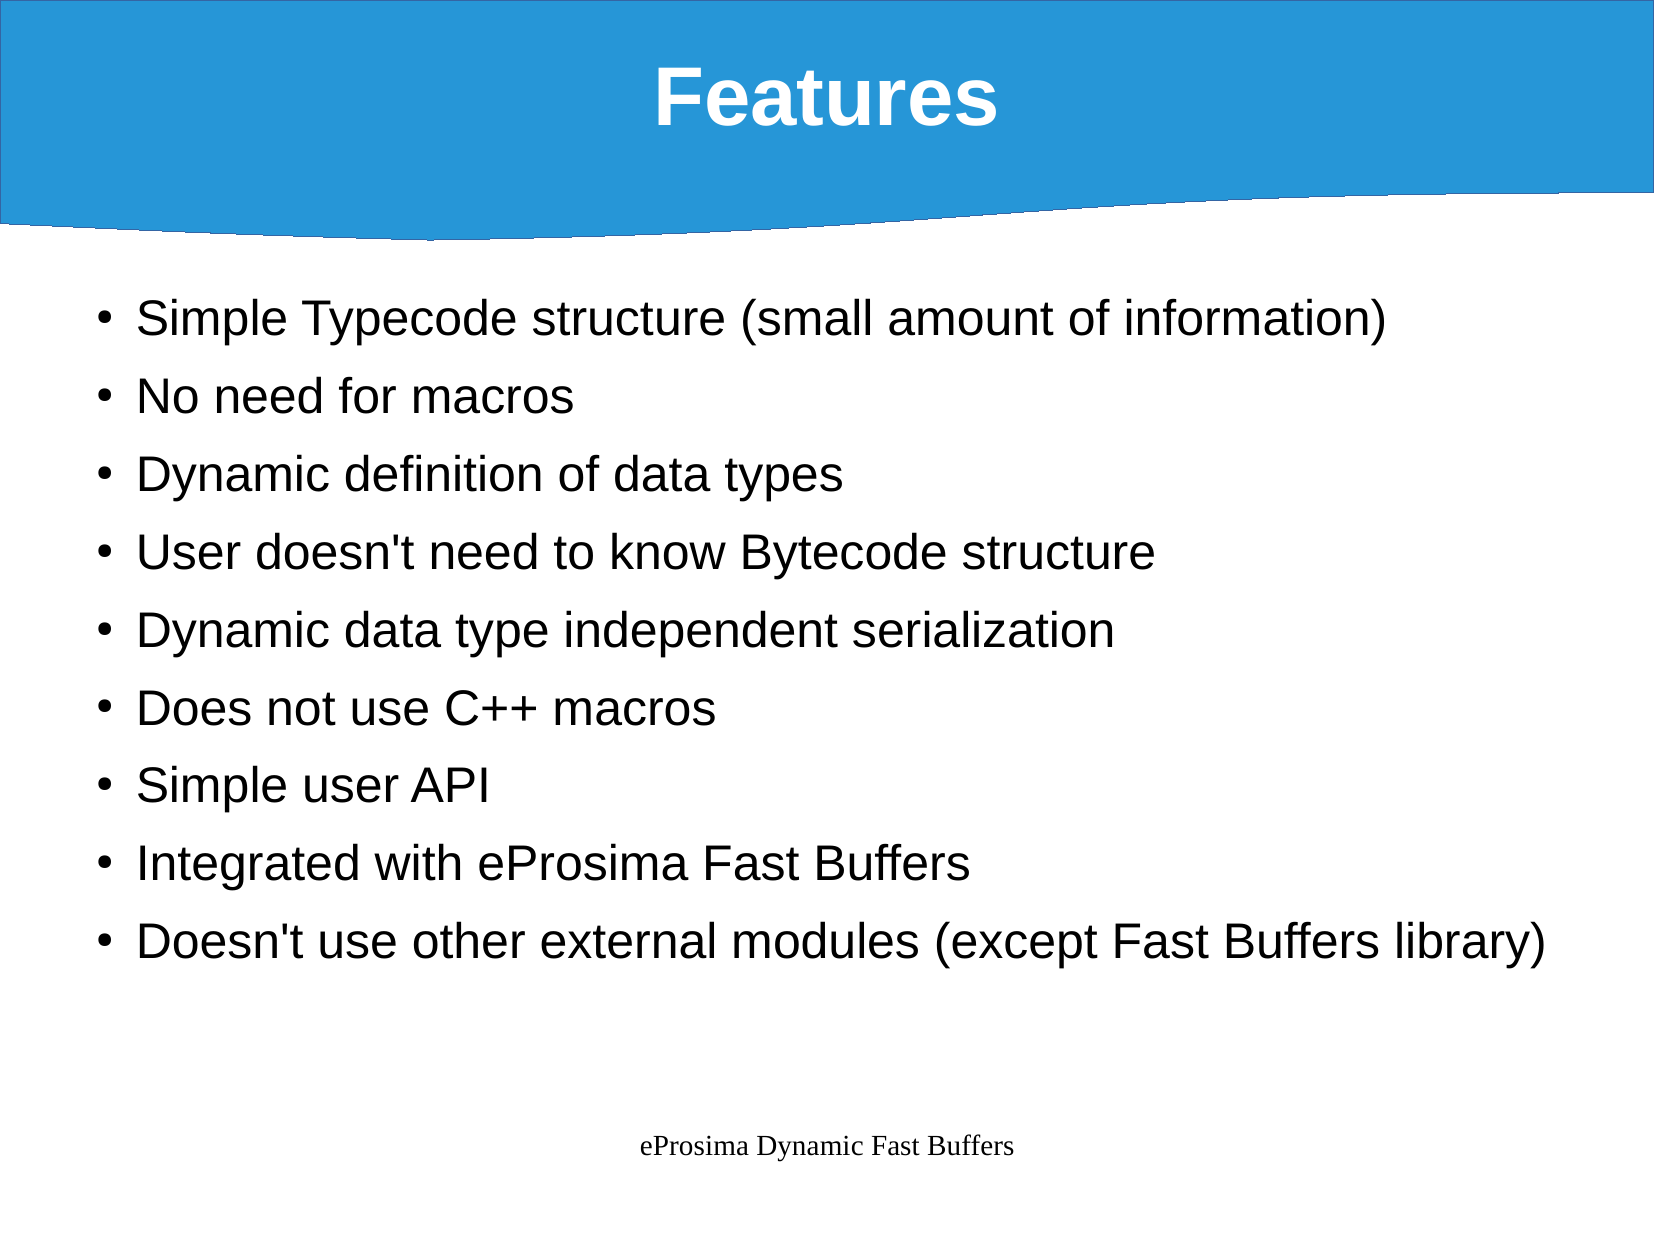

Features
# Simple Typecode structure (small amount of information)
No need for macros
Dynamic definition of data types
User doesn't need to know Bytecode structure
Dynamic data type independent serialization
Does not use C++ macros
Simple user API
Integrated with eProsima Fast Buffers
Doesn't use other external modules (except Fast Buffers library)
eProsima Dynamic Fast Buffers